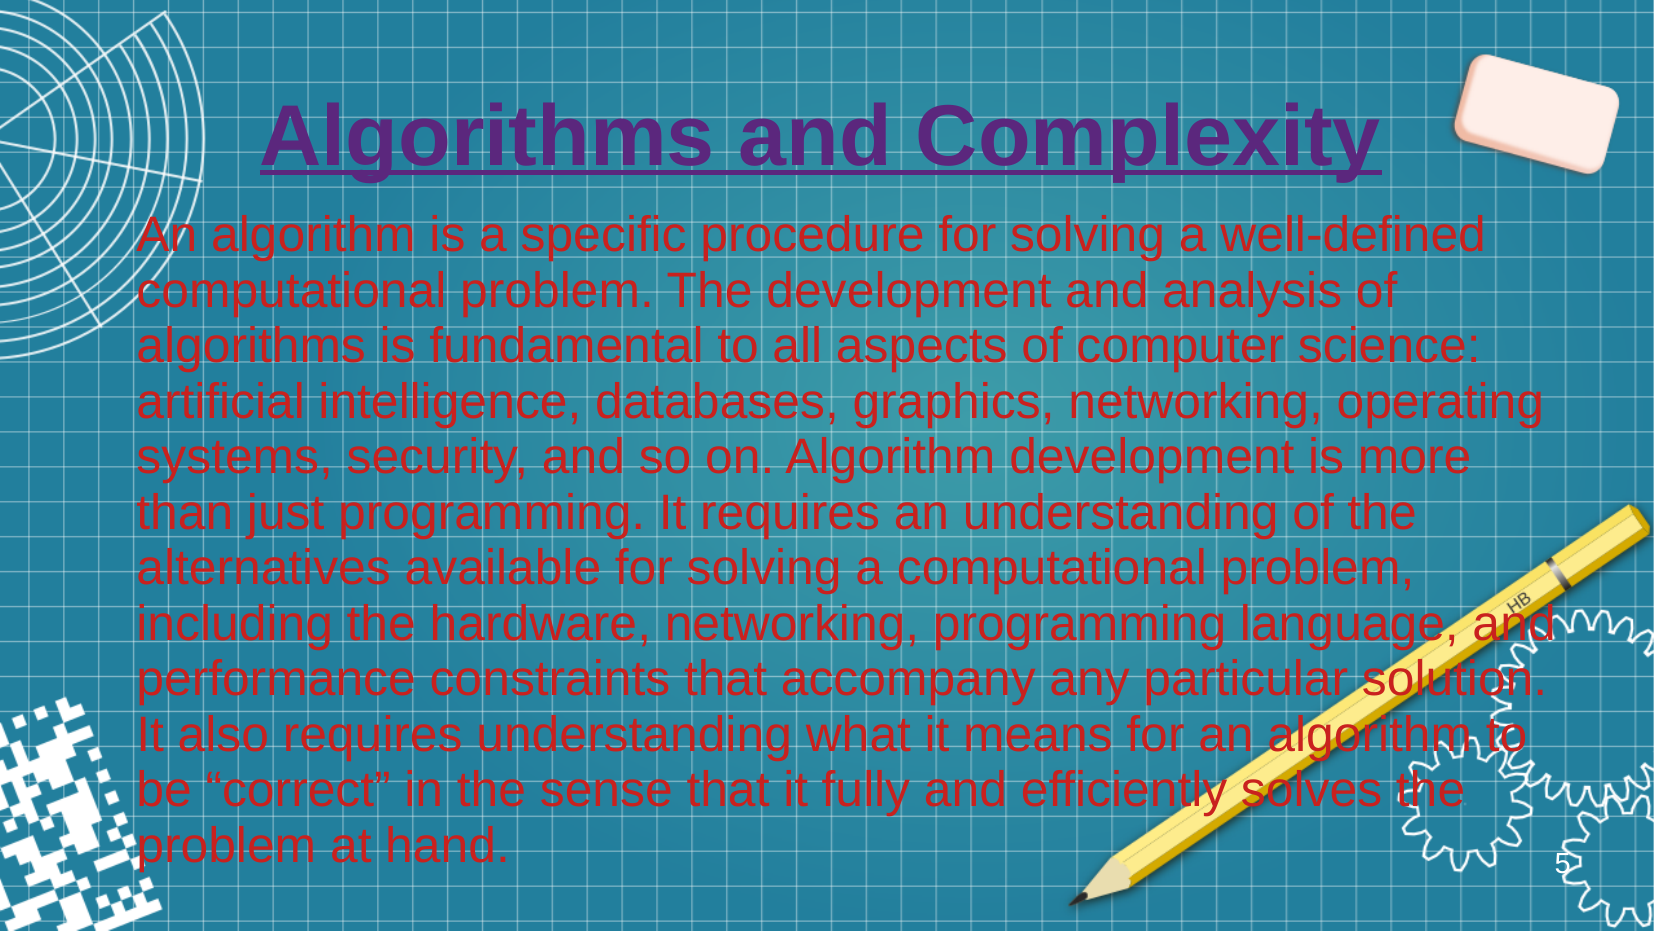

# Algorithms and Complexity
An algorithm is a specific procedure for solving a well-defined computational problem. The development and analysis of algorithms is fundamental to all aspects of computer science: artificial intelligence, databases, graphics, networking, operating systems, security, and so on. Algorithm development is more than just programming. It requires an understanding of the alternatives available for solving a computational problem, including the hardware, networking, programming language, and performance constraints that accompany any particular solution. It also requires understanding what it means for an algorithm to be “correct” in the sense that it fully and efficiently solves the problem at hand.
5